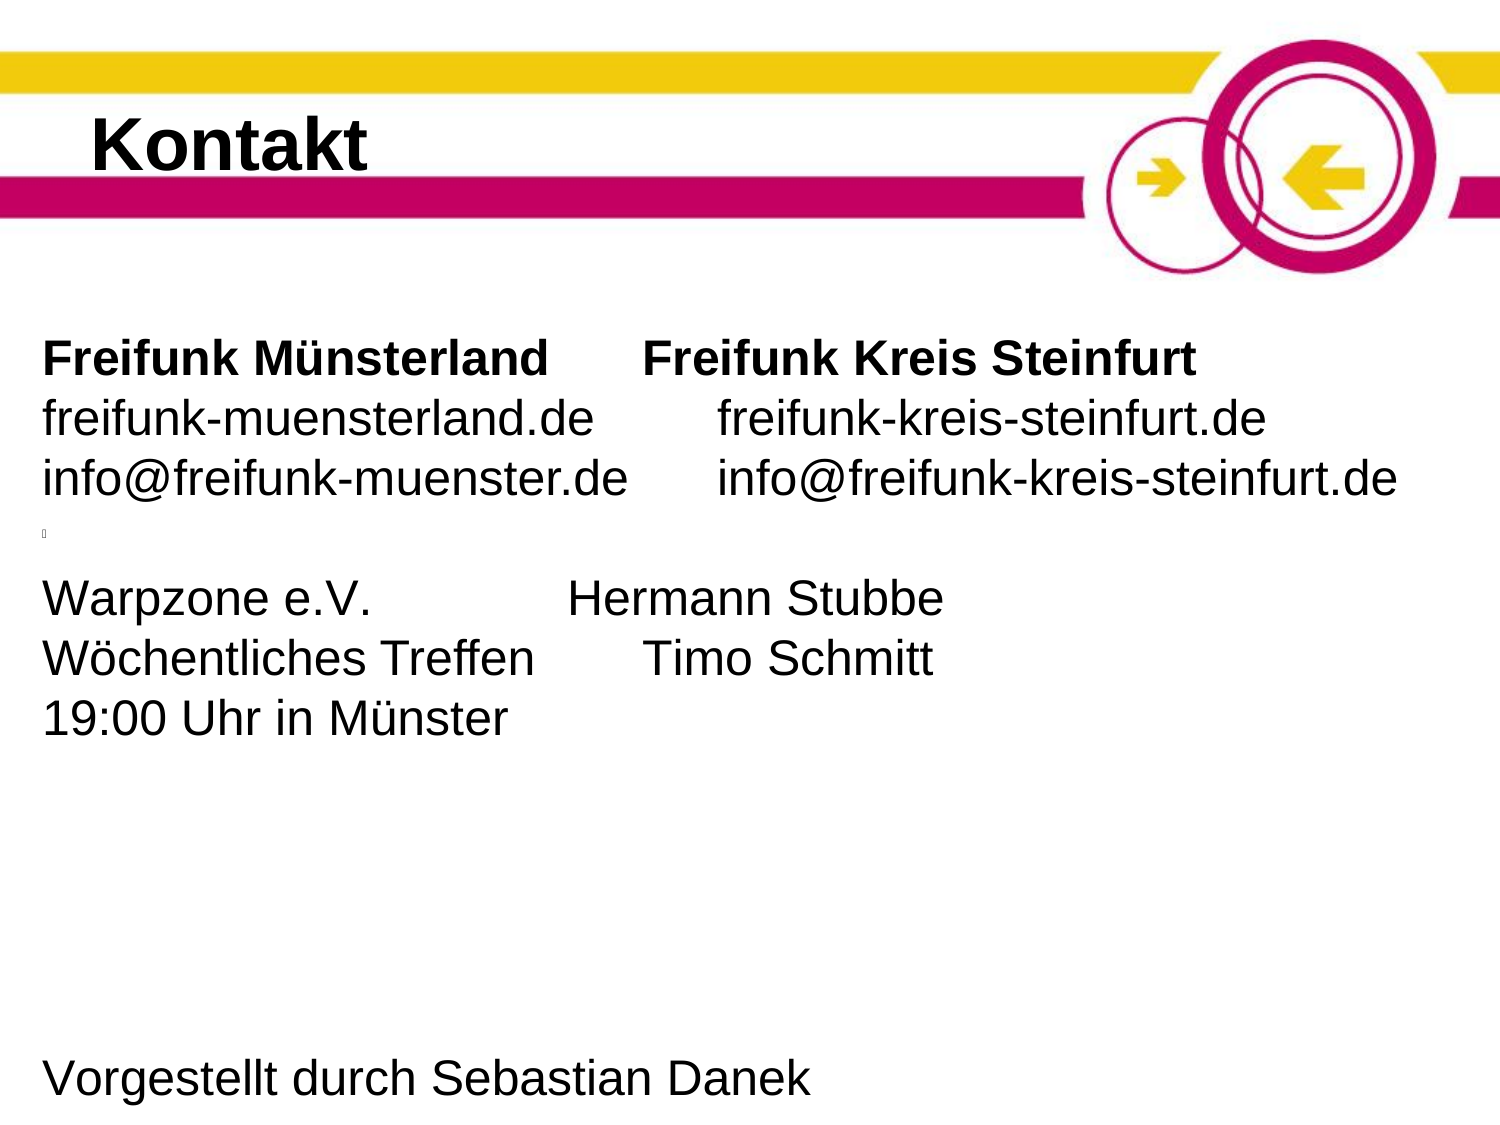

Kontakt
Freifunk Münsterland		Freifunk Kreis Steinfurt
freifunk-muensterland.de		freifunk-kreis-steinfurt.de
info@freifunk-muenster.de		info@freifunk-kreis-steinfurt.de
Warpzone e.V.			Hermann Stubbe
Wöchentliches Treffen		Timo Schmitt
19:00 Uhr in Münster
Vorgestellt durch Sebastian Danek